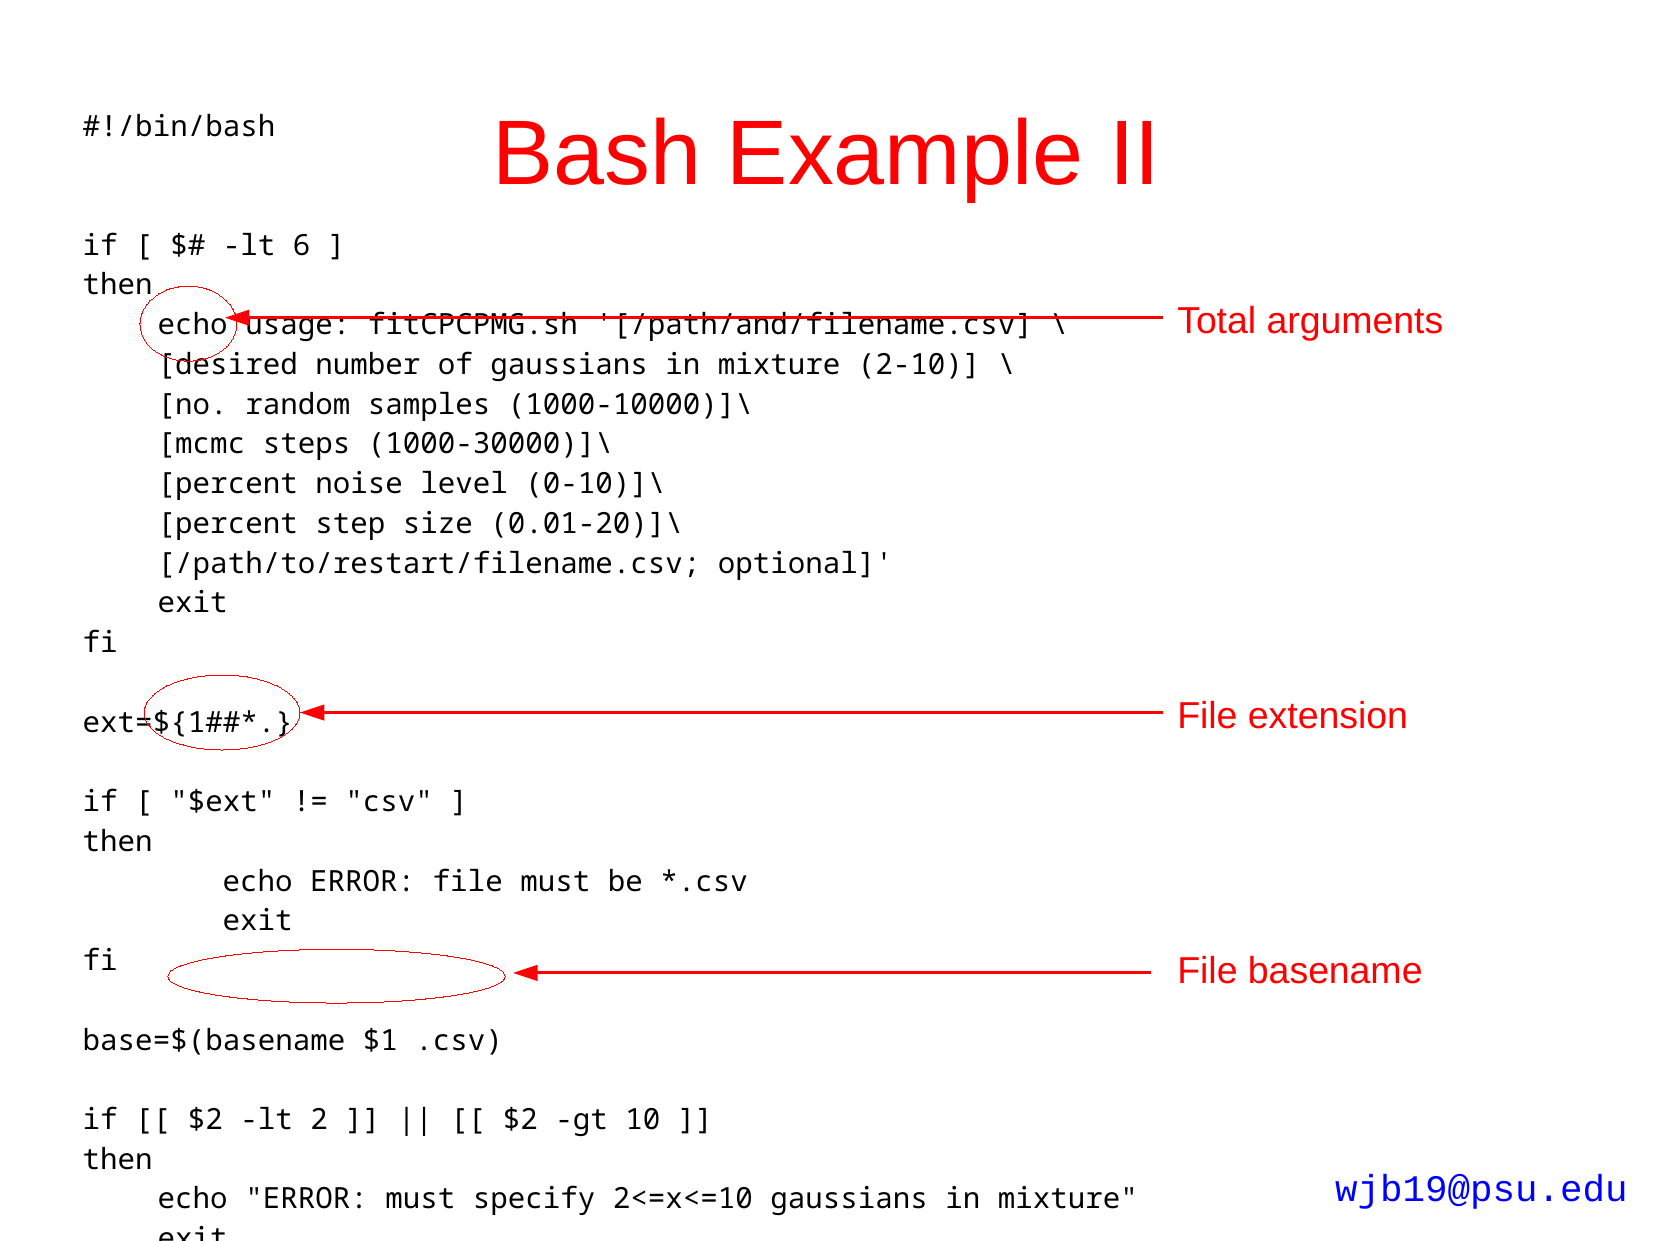

# Bash Example II
#!/bin/bash
if [ $# -lt 6 ]
then
	echo usage: fitCPCPMG.sh '[/path/and/filename.csv] \
	[desired number of gaussians in mixture (2-10)] \
	[no. random samples (1000-10000)]\
	[mcmc steps (1000-30000)]\
	[percent noise level (0-10)]\
	[percent step size (0.01-20)]\
	[/path/to/restart/filename.csv; optional]'
 	exit
fi
ext=${1##*.}
if [ "$ext" != "csv" ]
then
 echo ERROR: file must be *.csv
 exit
fi
base=$(basename $1 .csv)
if [[ $2 -lt 2 ]] || [[ $2 -gt 10 ]]
then
	echo "ERROR: must specify 2<=x<=10 gaussians in mixture"
	exit
fi
Total arguments
File extension
File basename
wjb19@psu.edu